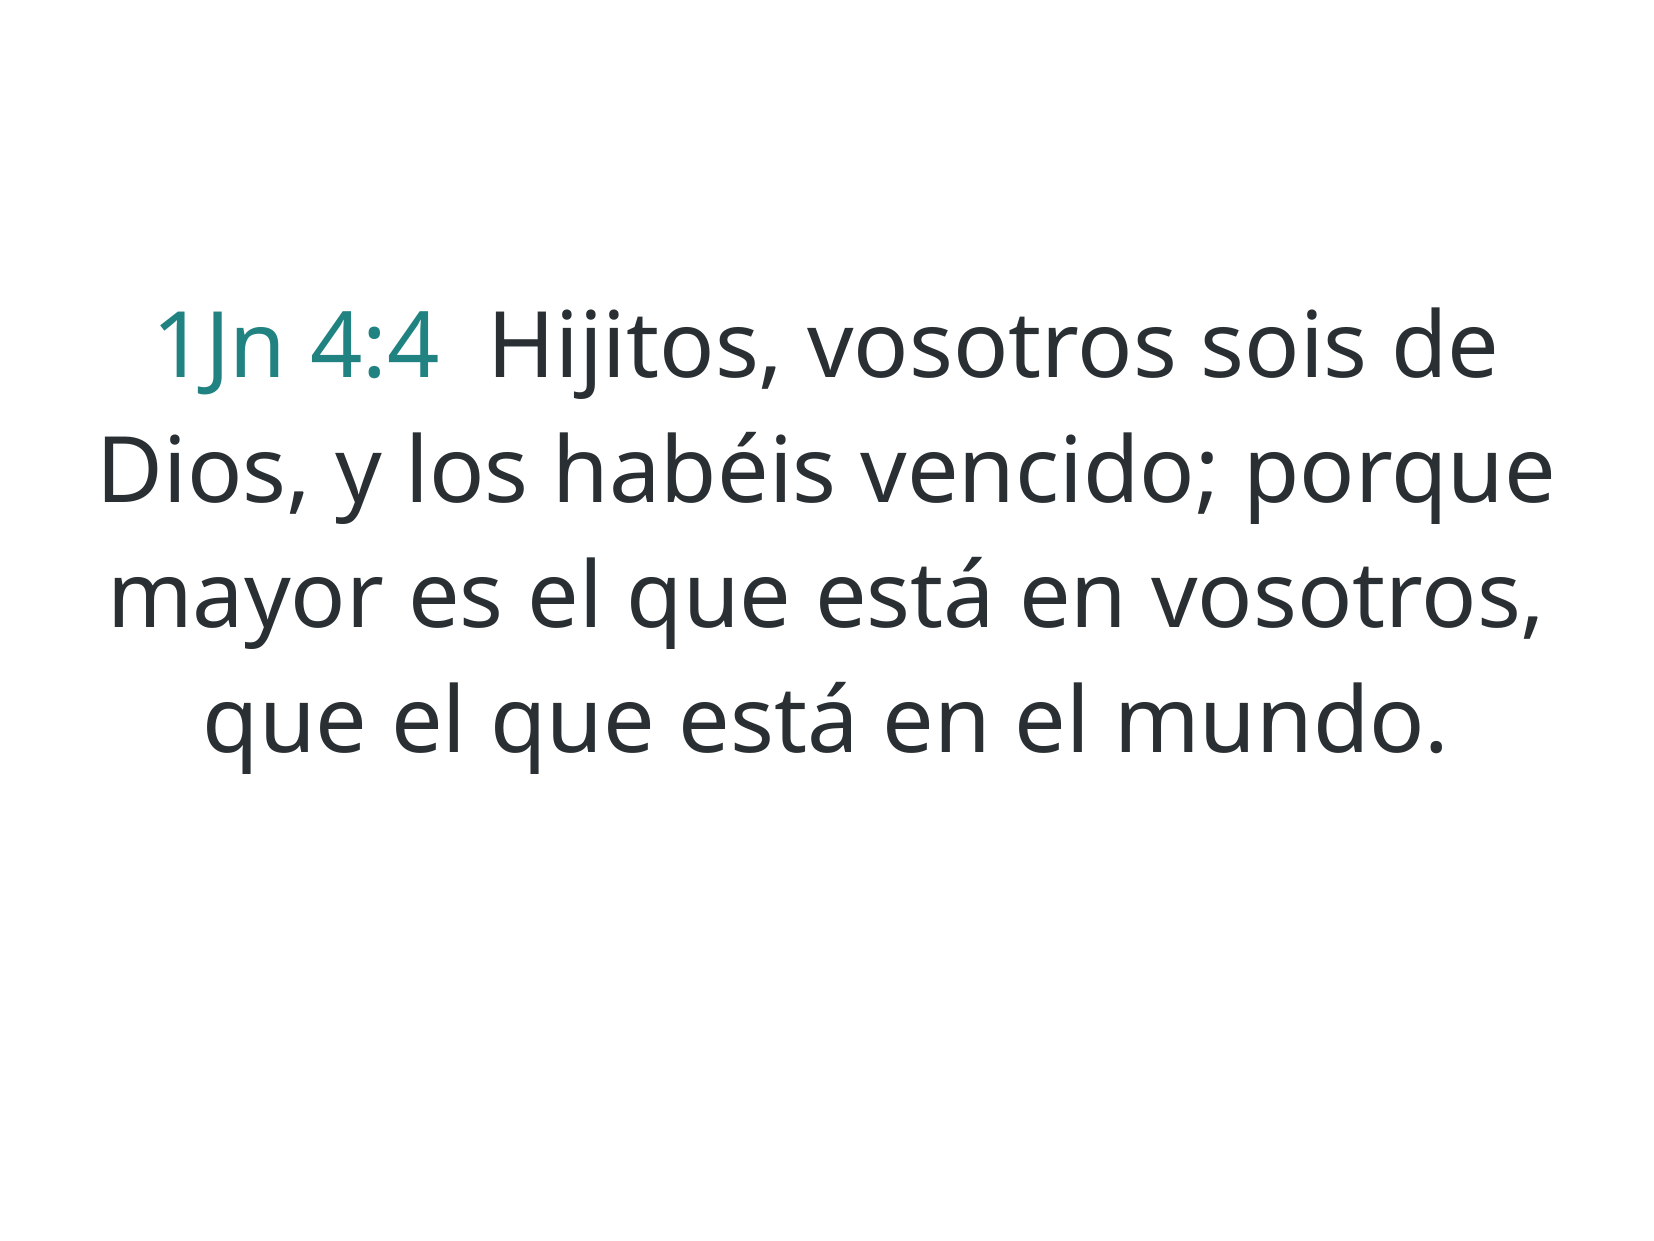

# 1Jn 4:4 Hijitos, vosotros sois de Dios, y los habéis vencido; porque mayor es el que está en vosotros, que el que está en el mundo.